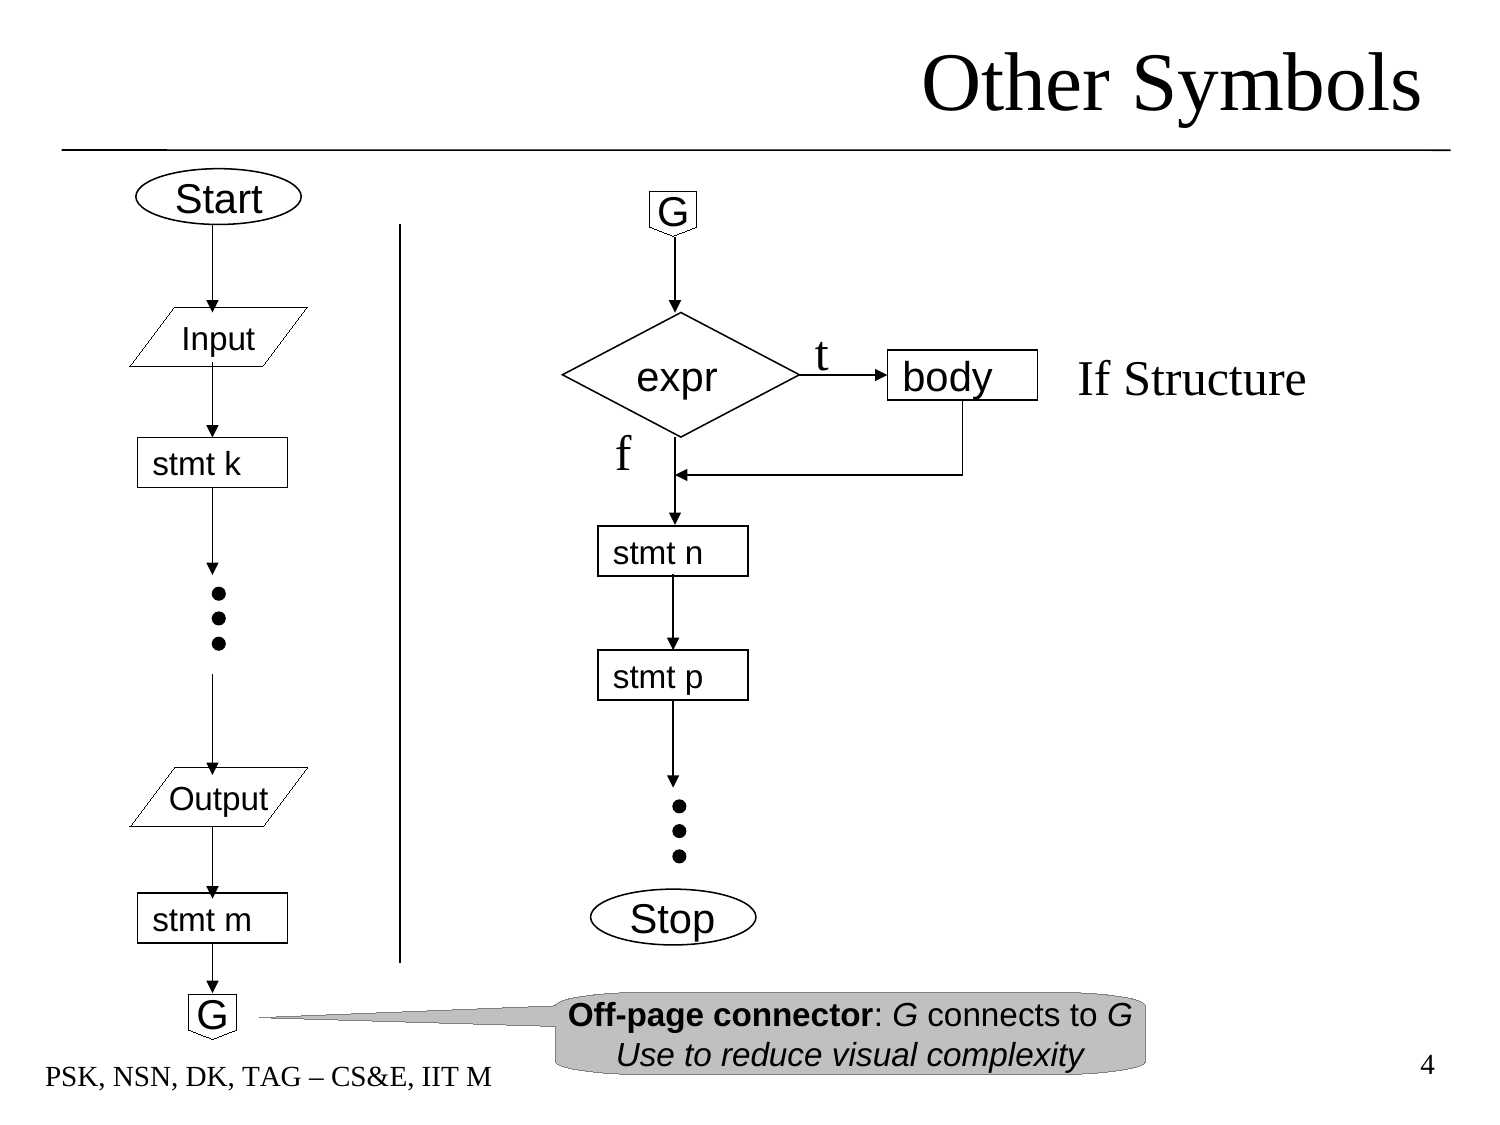

# Other Symbols
Start
G
Input
expr
t
If Structure
body
f
stmt k
stmt n
stmt p
Output
Stop
stmt m
Off-page connector: G connects to G
Use to reduce visual complexity
G